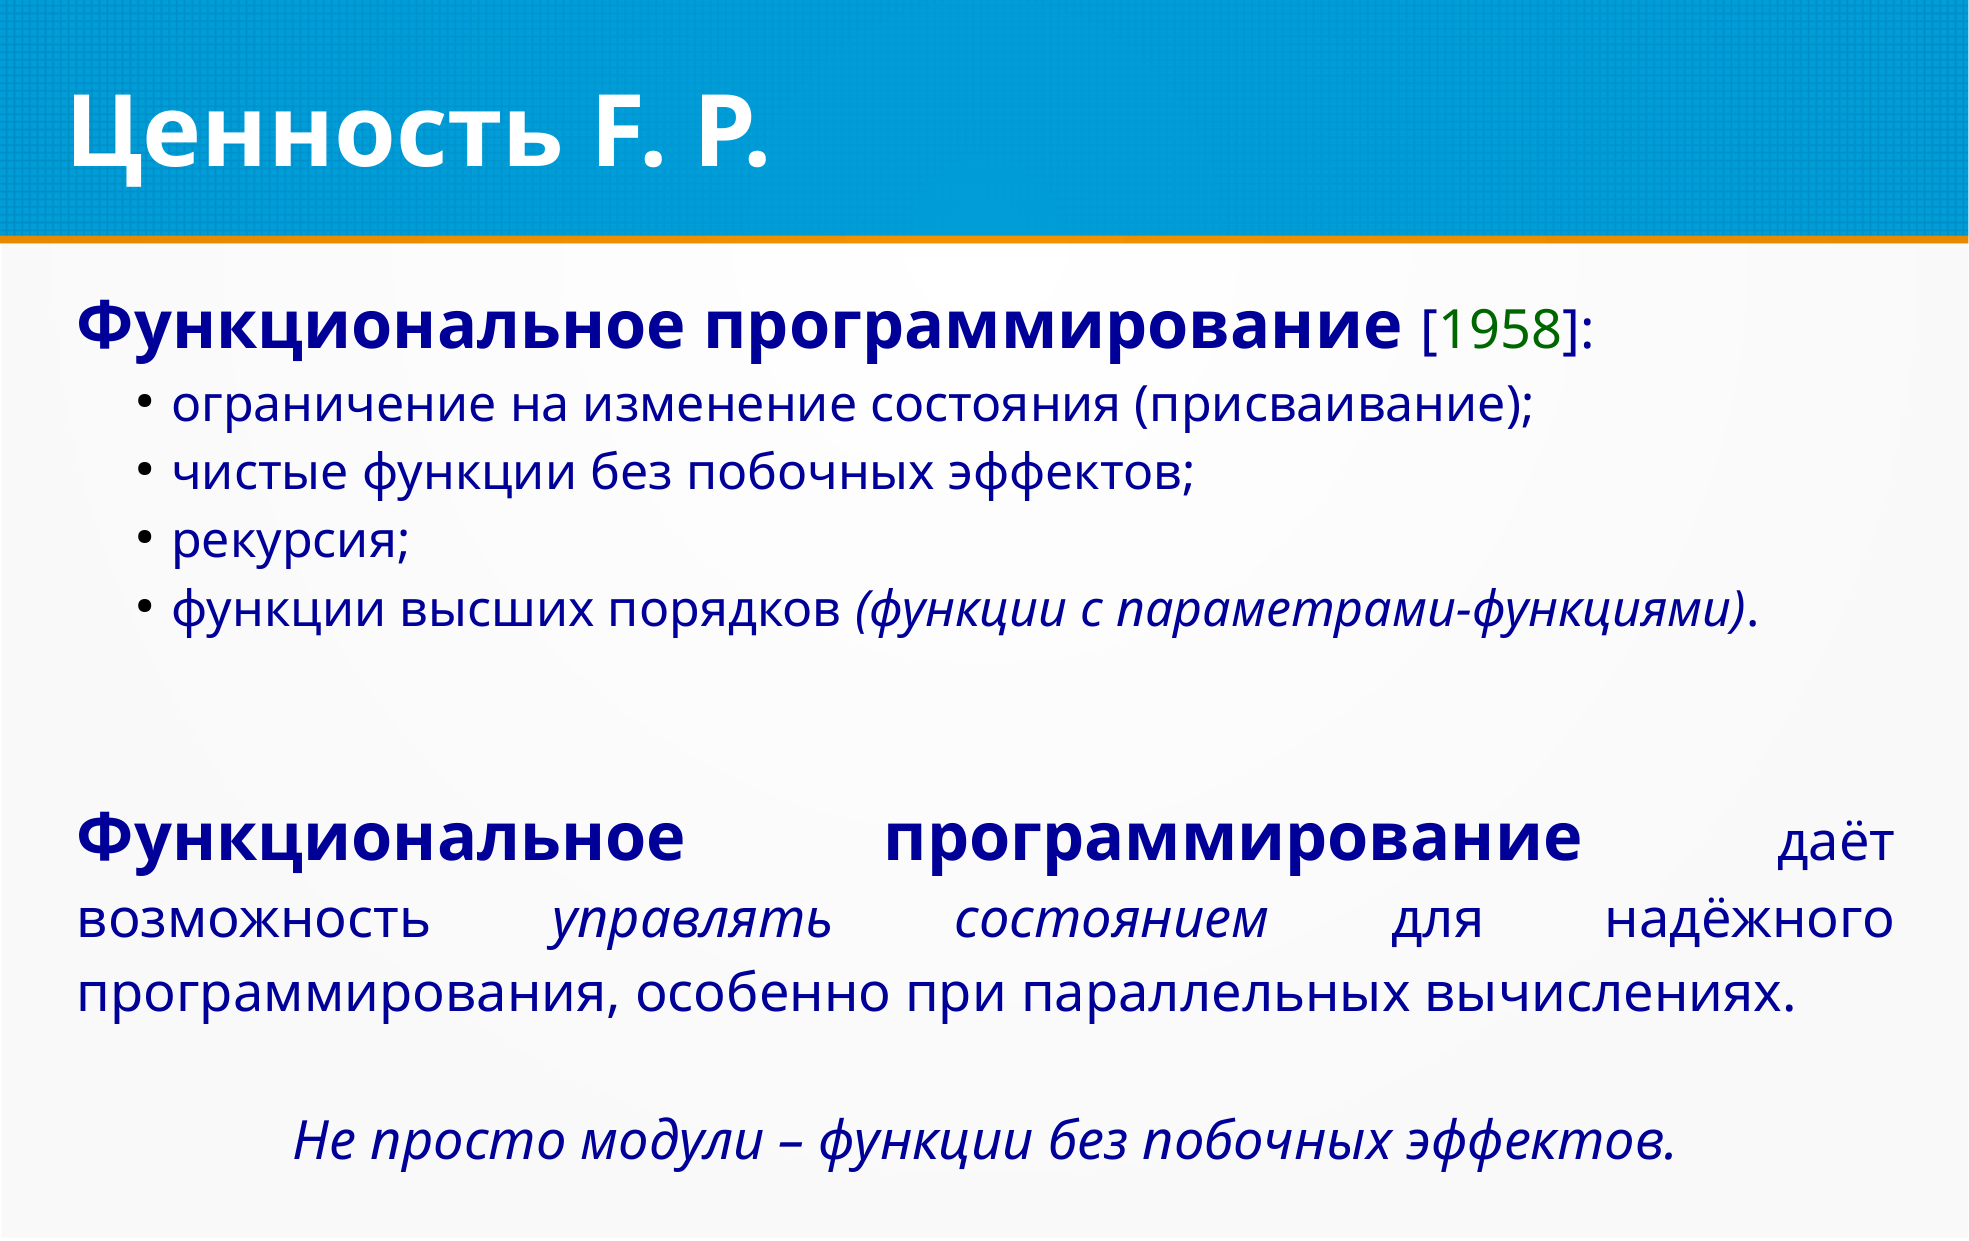

Ценность F. P.
Функциональное программирование [1958]:
ограничение на изменение состояния (присваивание);
чистые функции без побочных эффектов;
рекурсия;
функции высших порядков (функции с параметрами-функциями).
Функциональное программирование даёт возможность управлять состоянием для надёжного программирования, особенно при параллельных вычислениях.
Не просто модули – функции без побочных эффектов.